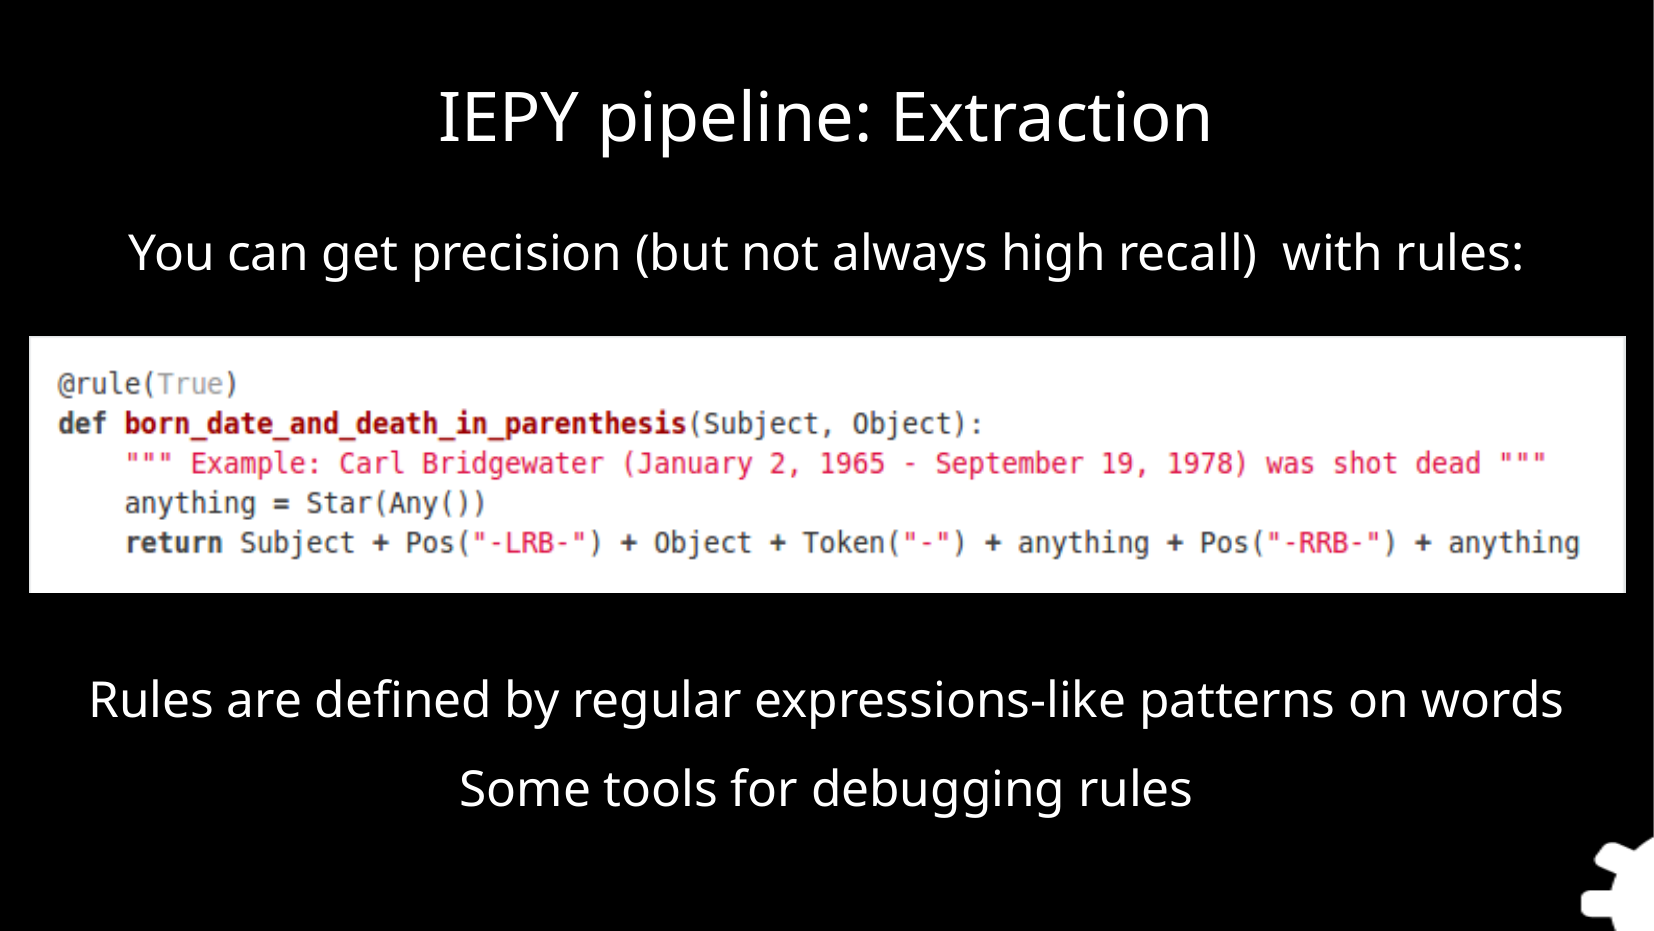

# IEPY pipeline: Extraction
You can get precision (but not always high recall) with rules:
Rules are defined by regular expressions-like patterns on words
Some tools for debugging rules